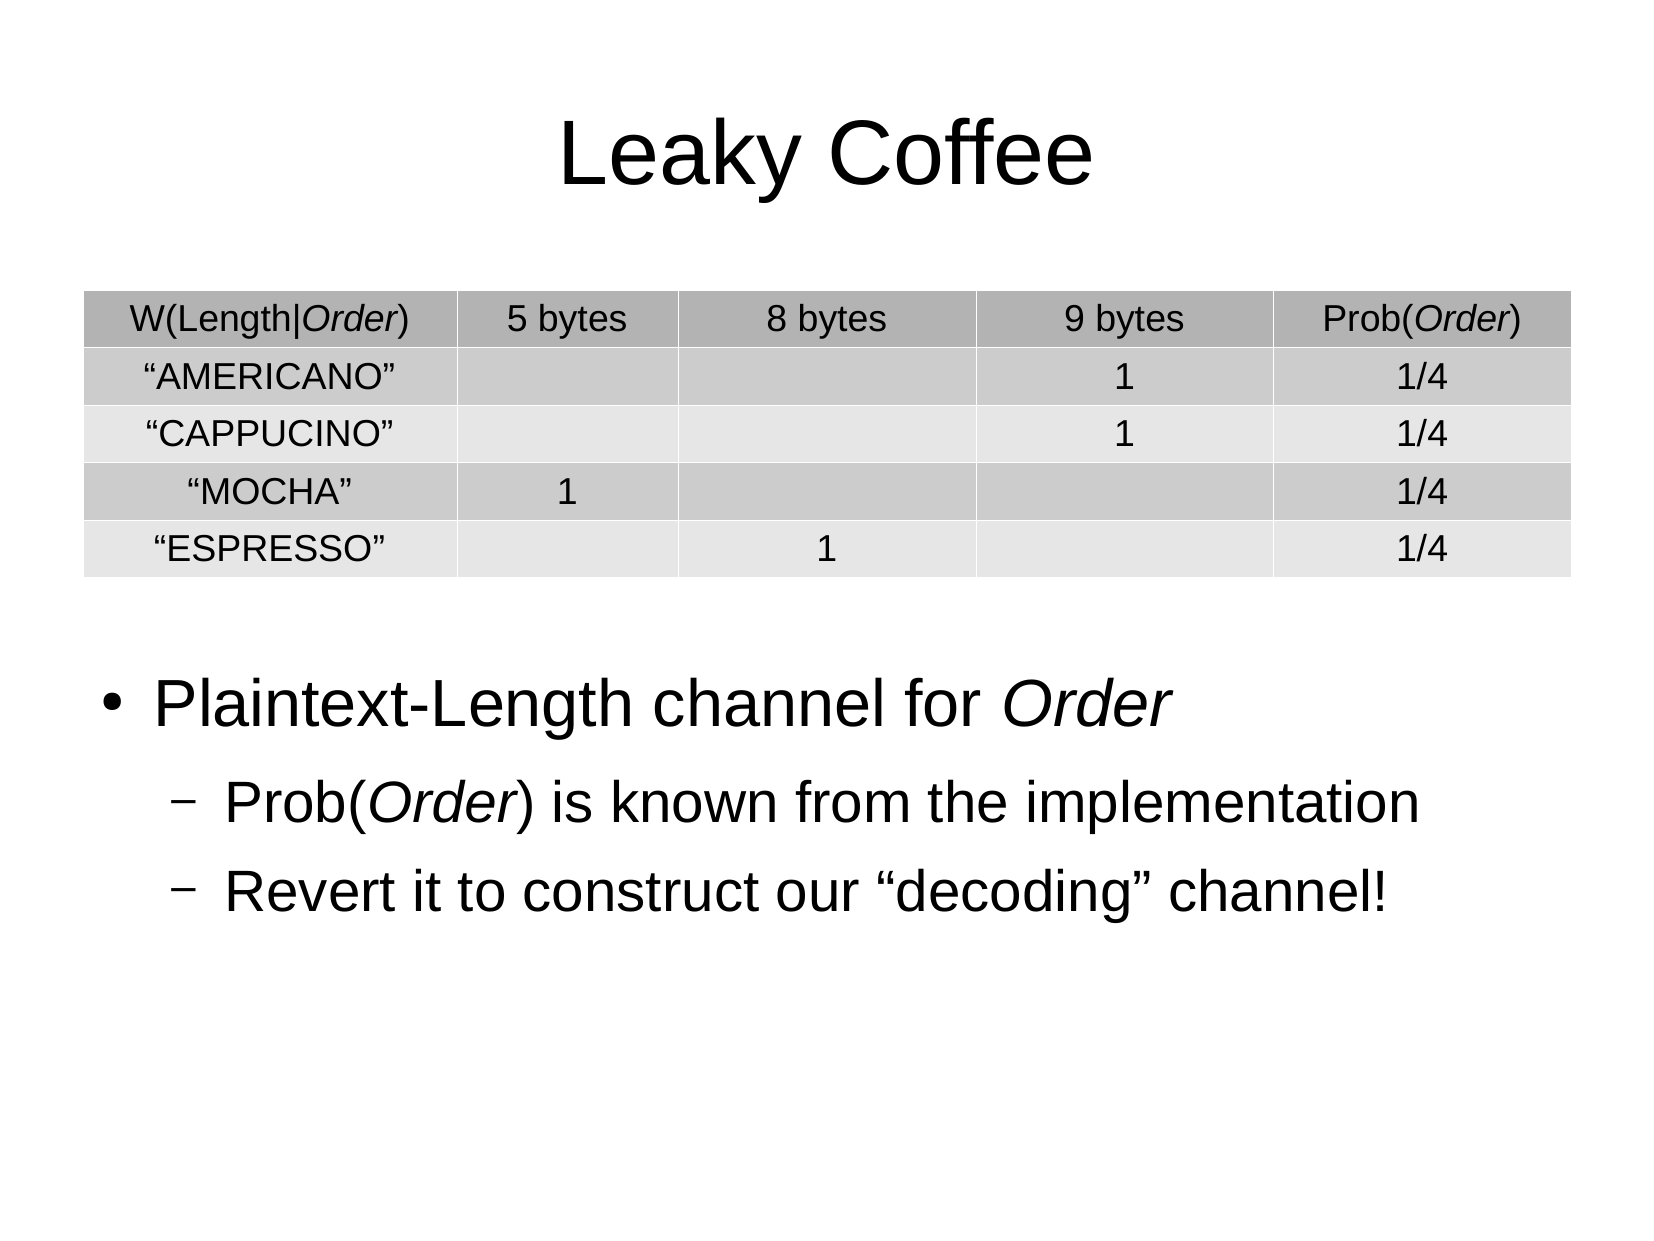

# Leaky Coffee
| W(Length|Order) | 5 bytes | 8 bytes | 9 bytes | Prob(Order) |
| --- | --- | --- | --- | --- |
| “AMERICANO” | | | 1 | 1/4 |
| “CAPPUCINO” | | | 1 | 1/4 |
| “MOCHA” | 1 | | | 1/4 |
| “ESPRESSO” | | 1 | | 1/4 |
Plaintext-Length channel for Order
Prob(Order) is known from the implementation
Revert it to construct our “decoding” channel!